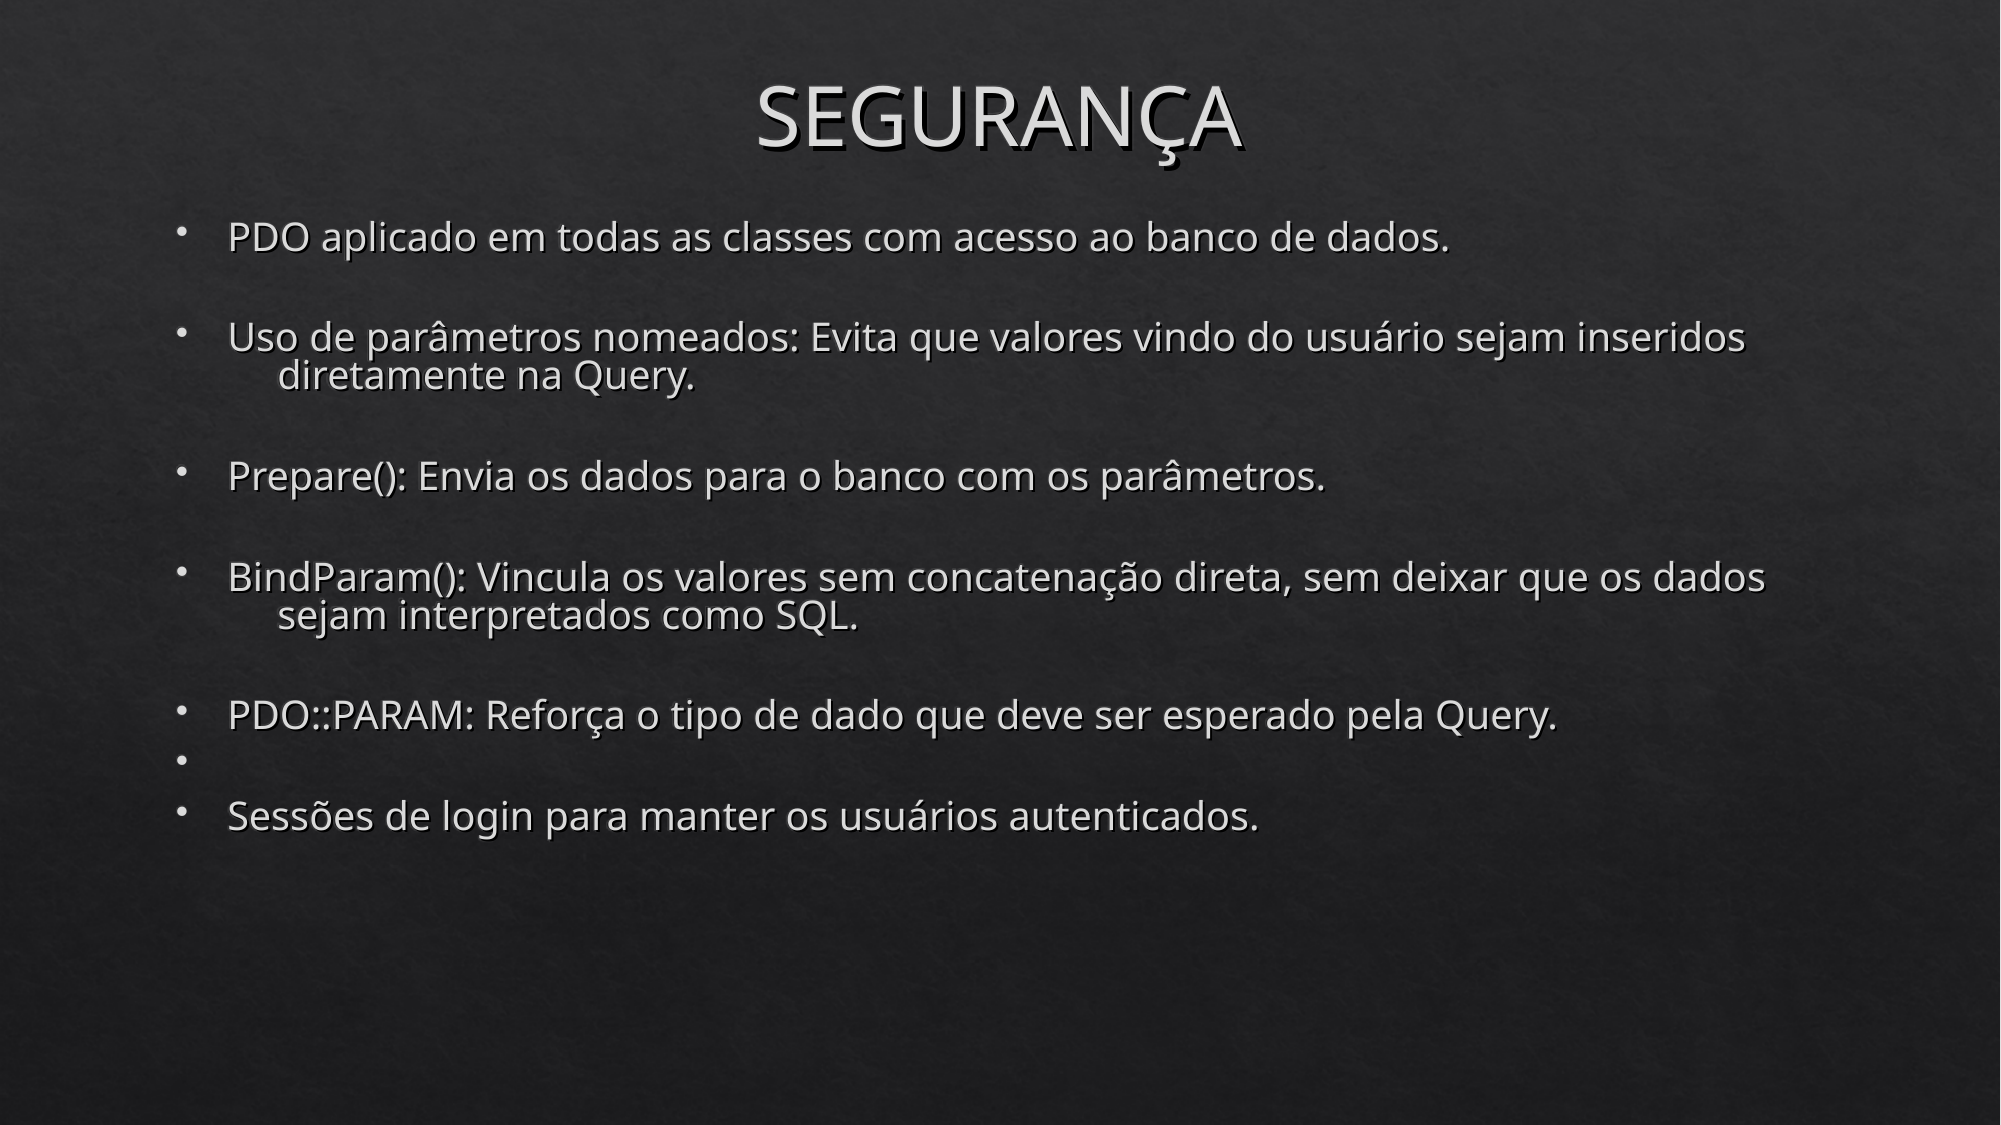

# SEGURANÇA
PDO aplicado em todas as classes com acesso ao banco de dados.
Uso de parâmetros nomeados: Evita que valores vindo do usuário sejam inseridos diretamente na Query.
Prepare(): Envia os dados para o banco com os parâmetros.
BindParam(): Vincula os valores sem concatenação direta, sem deixar que os dados sejam interpretados como SQL.
PDO::PARAM: Reforça o tipo de dado que deve ser esperado pela Query.
Sessões de login para manter os usuários autenticados.